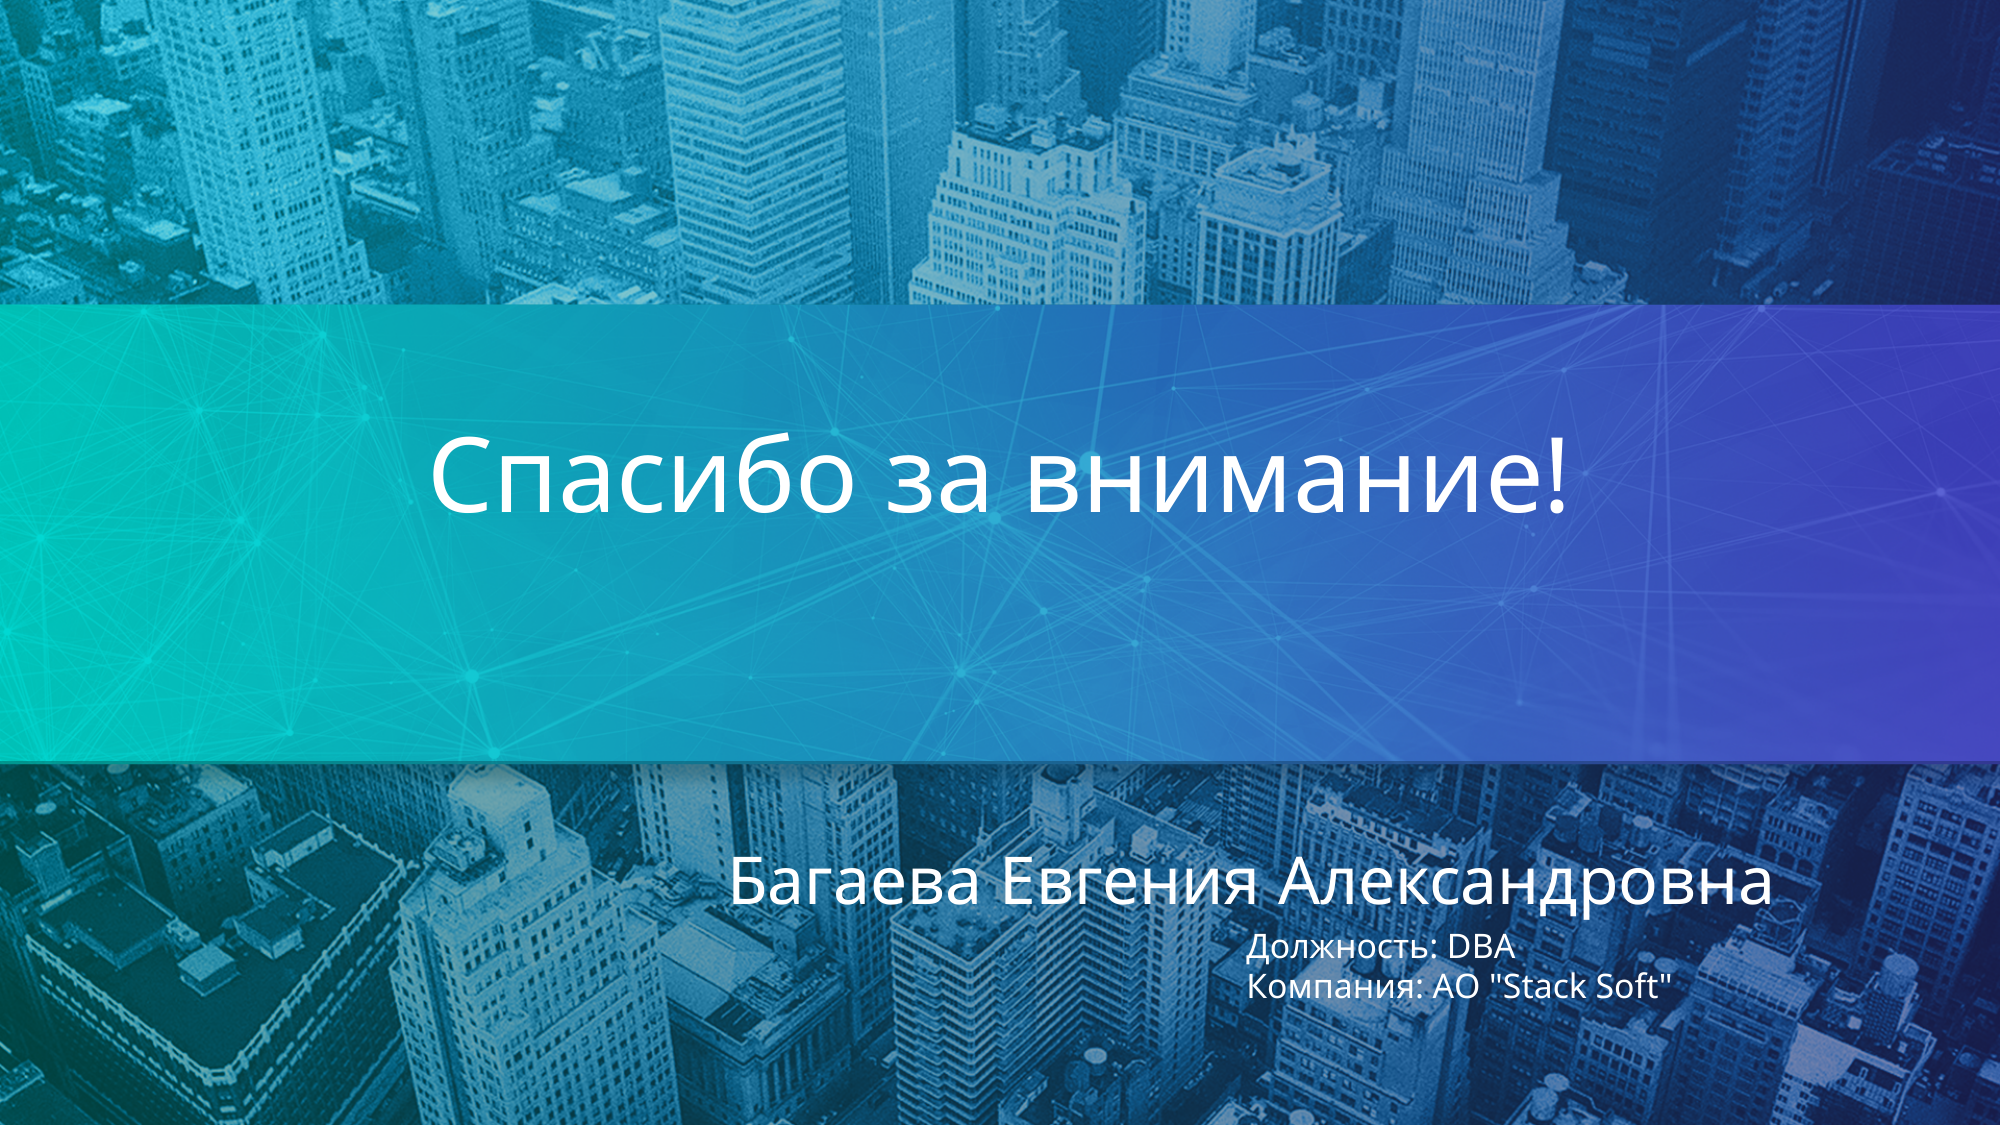

Спасибо за внимание!
# Багаева Евгения Александровна
Должность: DBA
Компания: АО "Stack Soft"